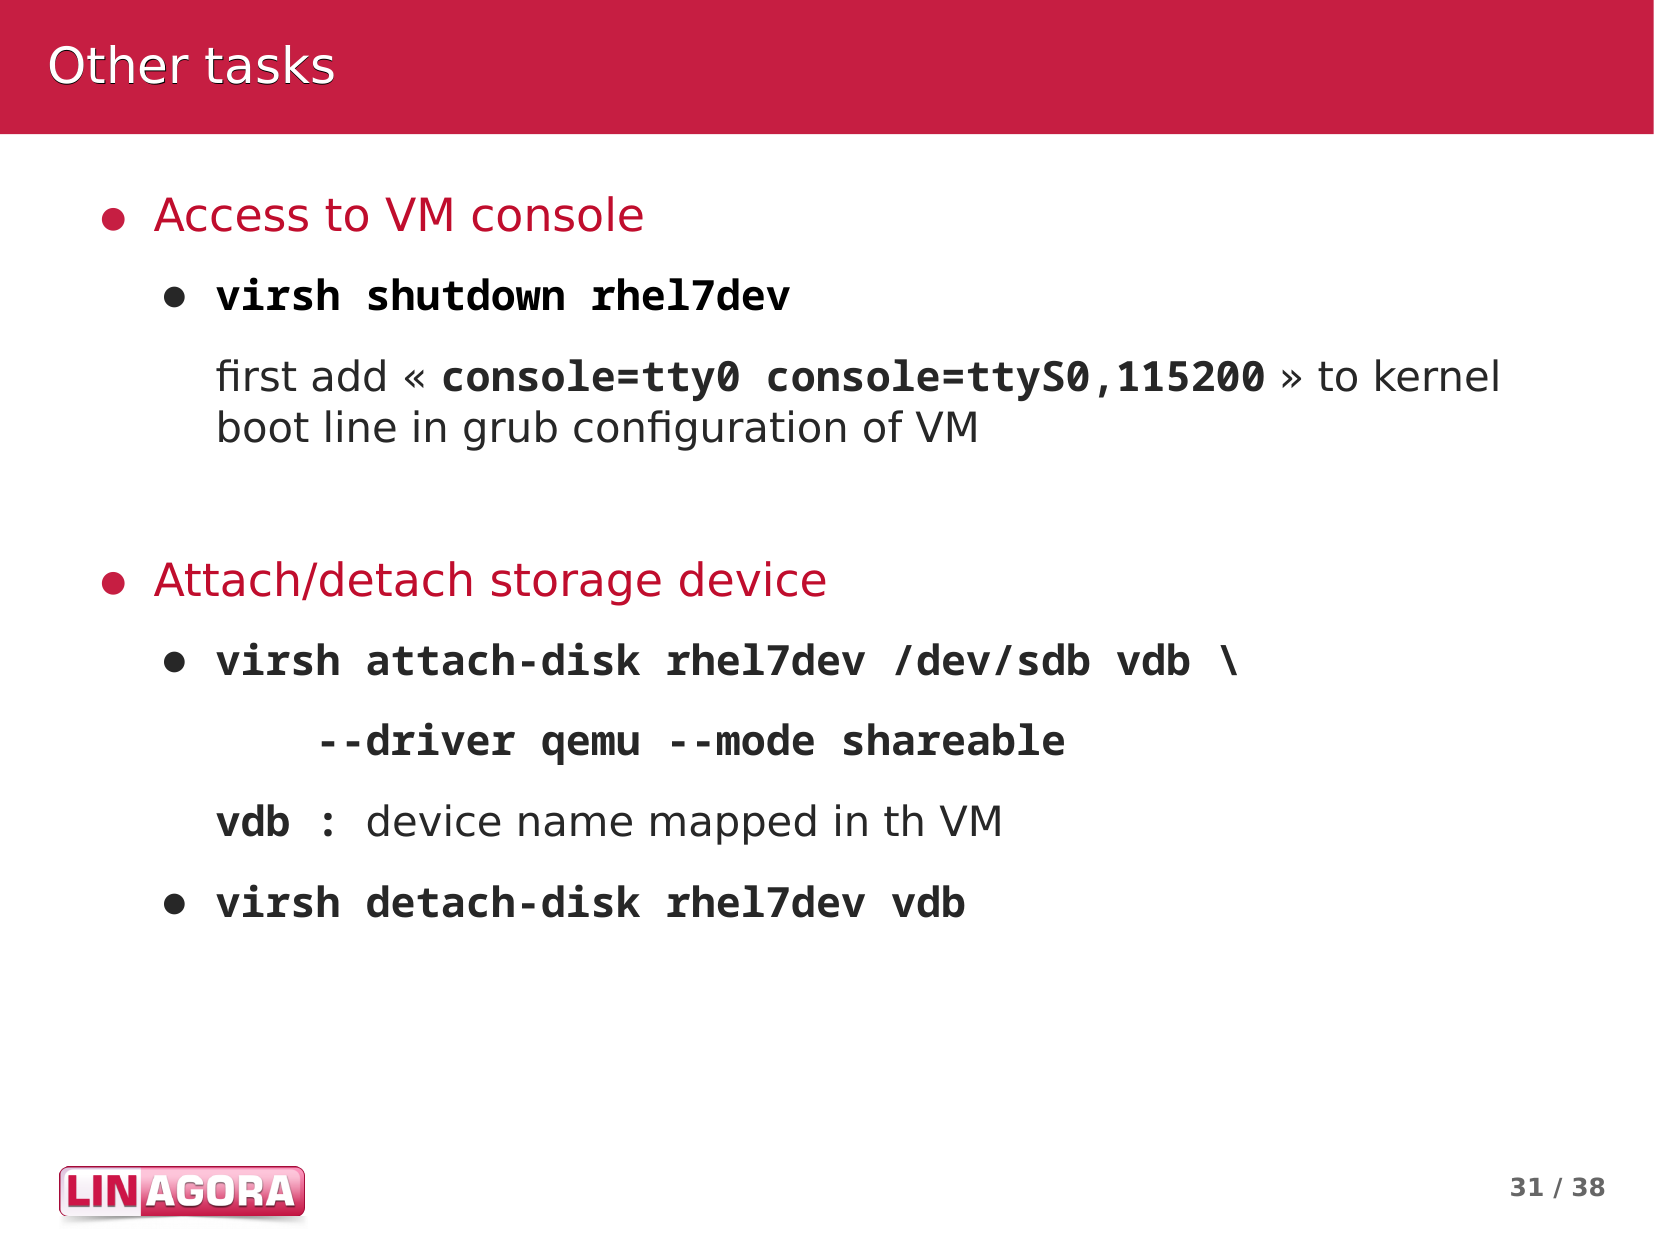

# Other tasks
Access to VM console
virsh shutdown rhel7dev
first add « console=tty0 console=ttyS0,115200 » to kernel boot line in grub configuration of VM
Attach/detach storage device
virsh attach-disk rhel7dev /dev/sdb vdb \
 --driver qemu --mode shareable
vdb : device name mapped in th VM
virsh detach-disk rhel7dev vdb